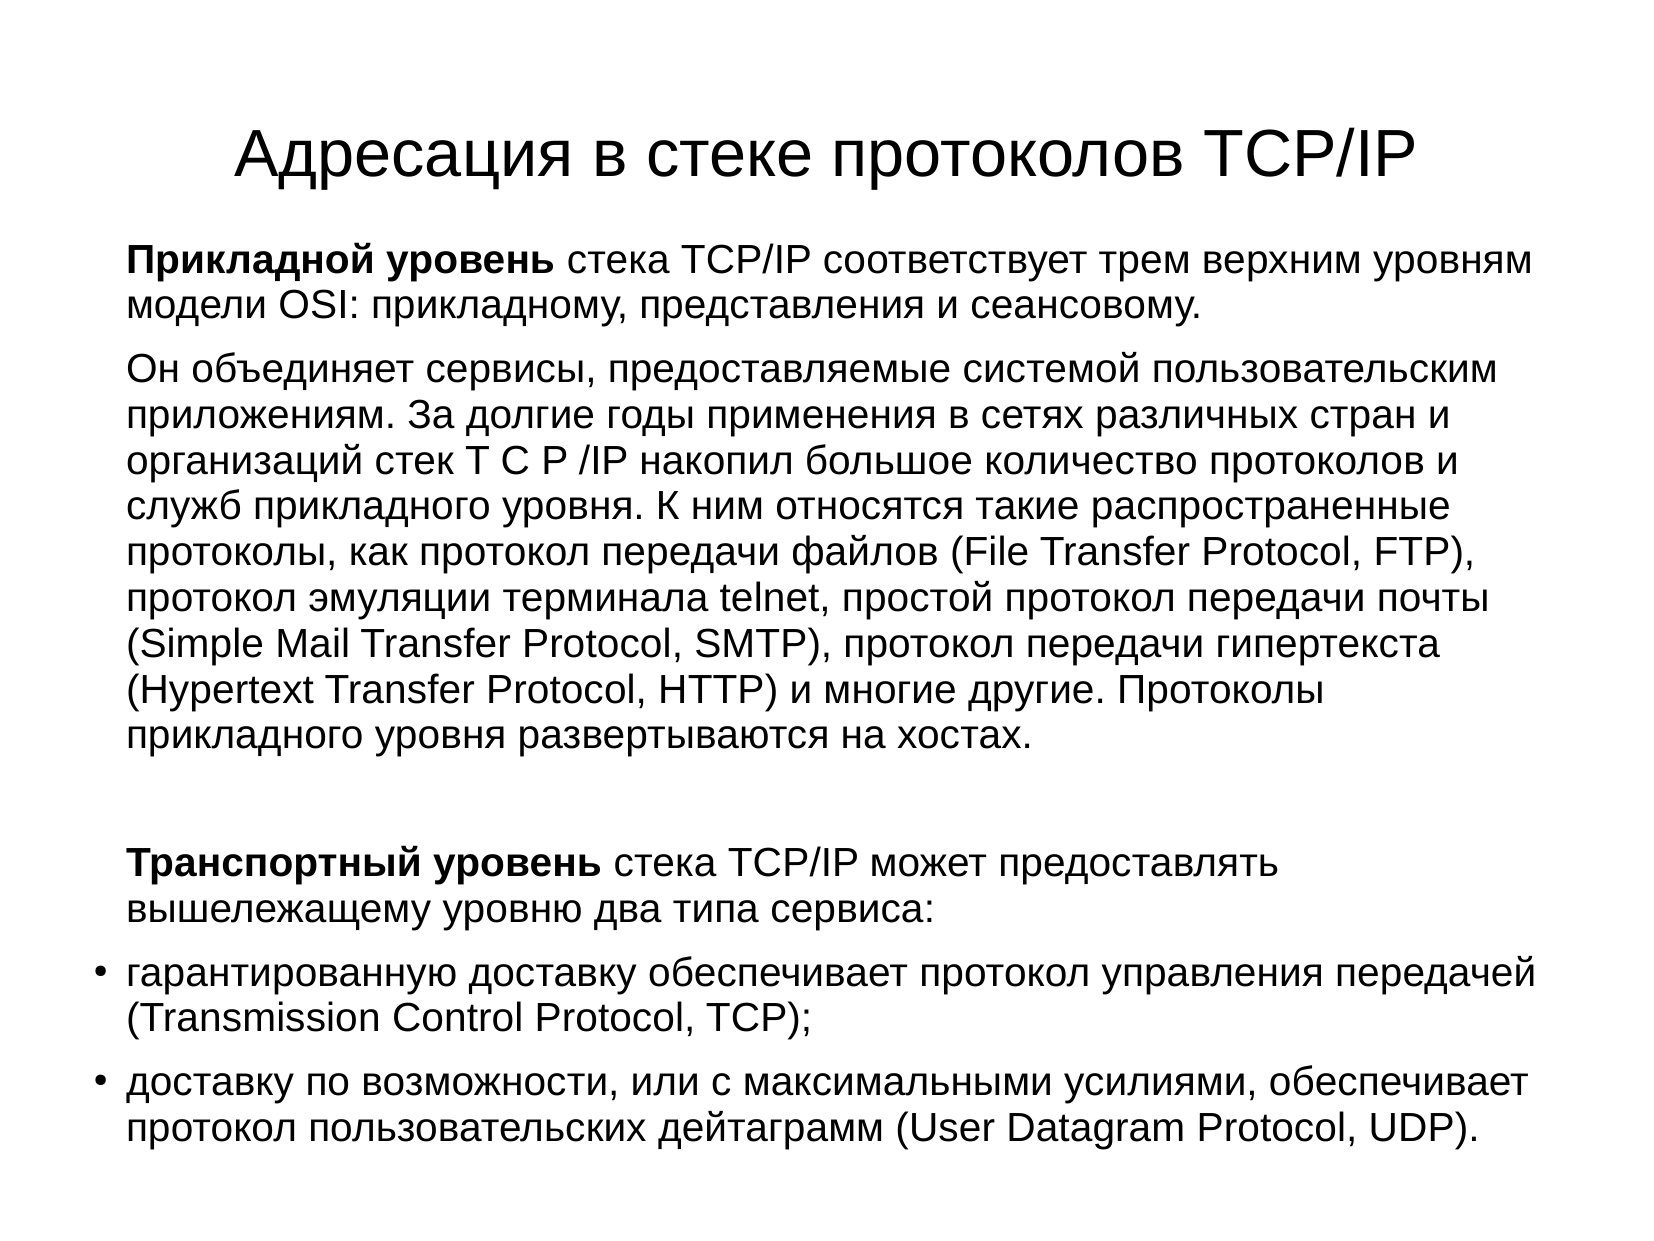

# Адресация в стеке протоколов TCP/IP
Прикладной уровень стека TCP/IP соответствует трем верхним уровням модели OSI: прикладному, представления и сеансовому.
Он объединяет сервисы, предоставляемые системой пользовательским приложениям. За долгие годы применения в сетях различных стран и организаций стек T C P /IP накопил большое количество протоколов и служб прикладного уровня. К ним относятся такие распространенные протоколы, как протокол передачи файлов (File Transfer Protocol, FTP), протокол эмуляции терминала telnet, простой протокол передачи почты (Simple Mail Transfer Protocol, SMTP), протокол передачи гипертекста (Hypertext Transfer Protocol, HTTP) и многие другие. Протоколы прикладного уровня развертываются на хостах.
Транспортный уровень стека TCP/IP может предоставлять вышележащему уровню два типа сервиса:
гарантированную доставку обеспечивает протокол управления передачей (Transmission Control Protocol, TCP);
доставку по возможности, или с максимальными усилиями, обеспечивает протокол пользовательских дейтаграмм (User Datagram Protocol, UDP).